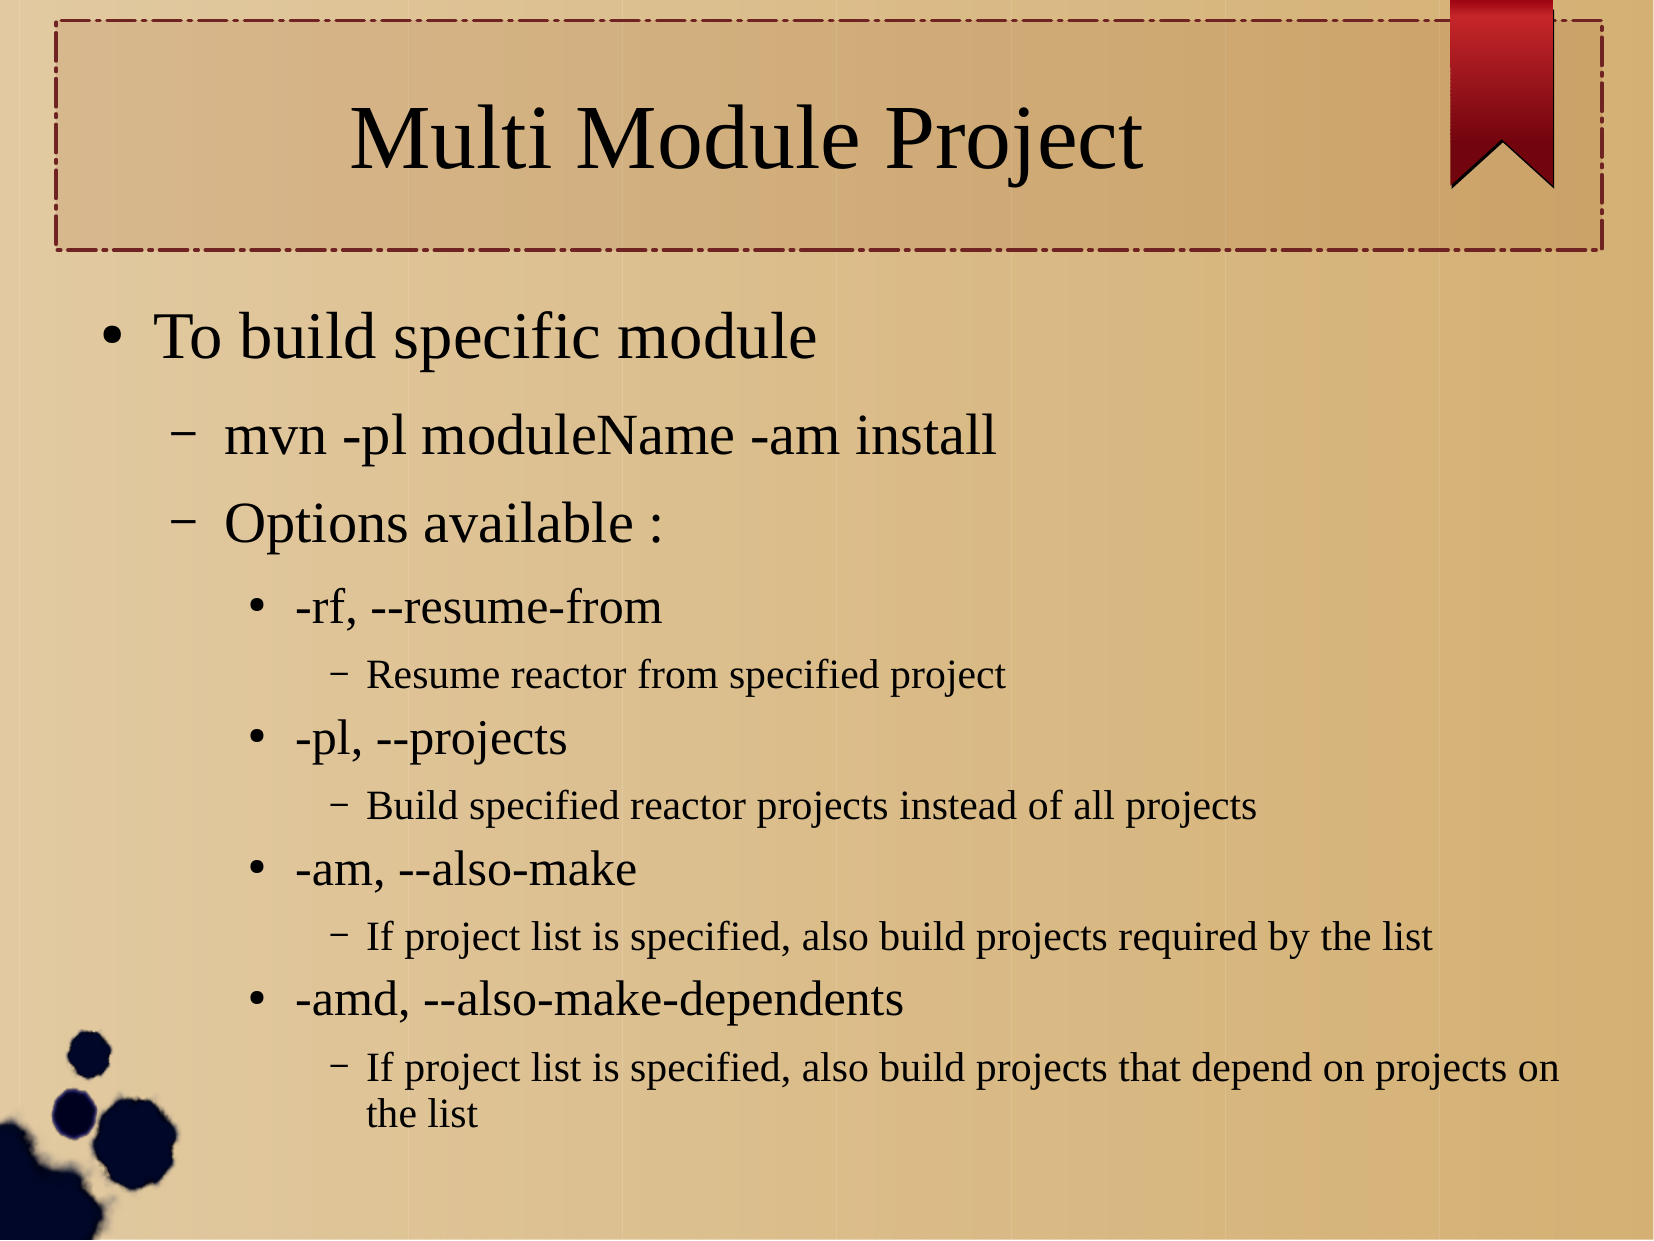

# Multi Module Project
To build specific module
mvn -pl moduleName -am install
Options available :
-rf, --resume-from
Resume reactor from specified project
-pl, --projects
Build specified reactor projects instead of all projects
-am, --also-make
If project list is specified, also build projects required by the list
-amd, --also-make-dependents
If project list is specified, also build projects that depend on projects on the list